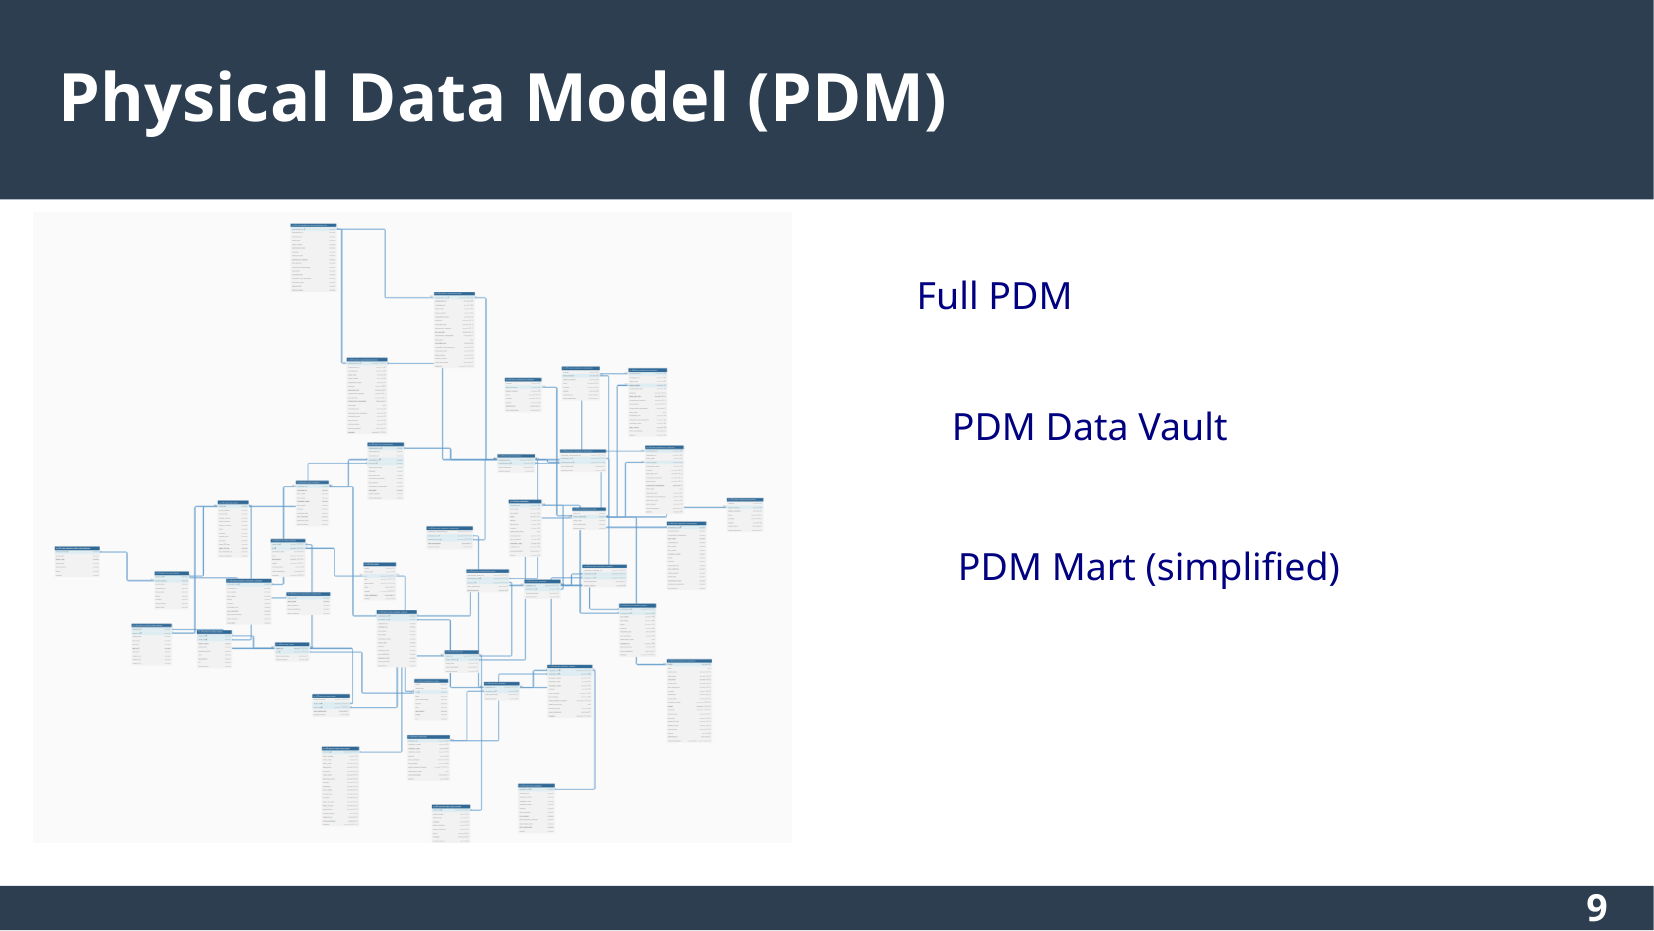

# Physical Data Model (PDM)
Full PDM
PDM Data Vault
PDM Mart (simplified)
9